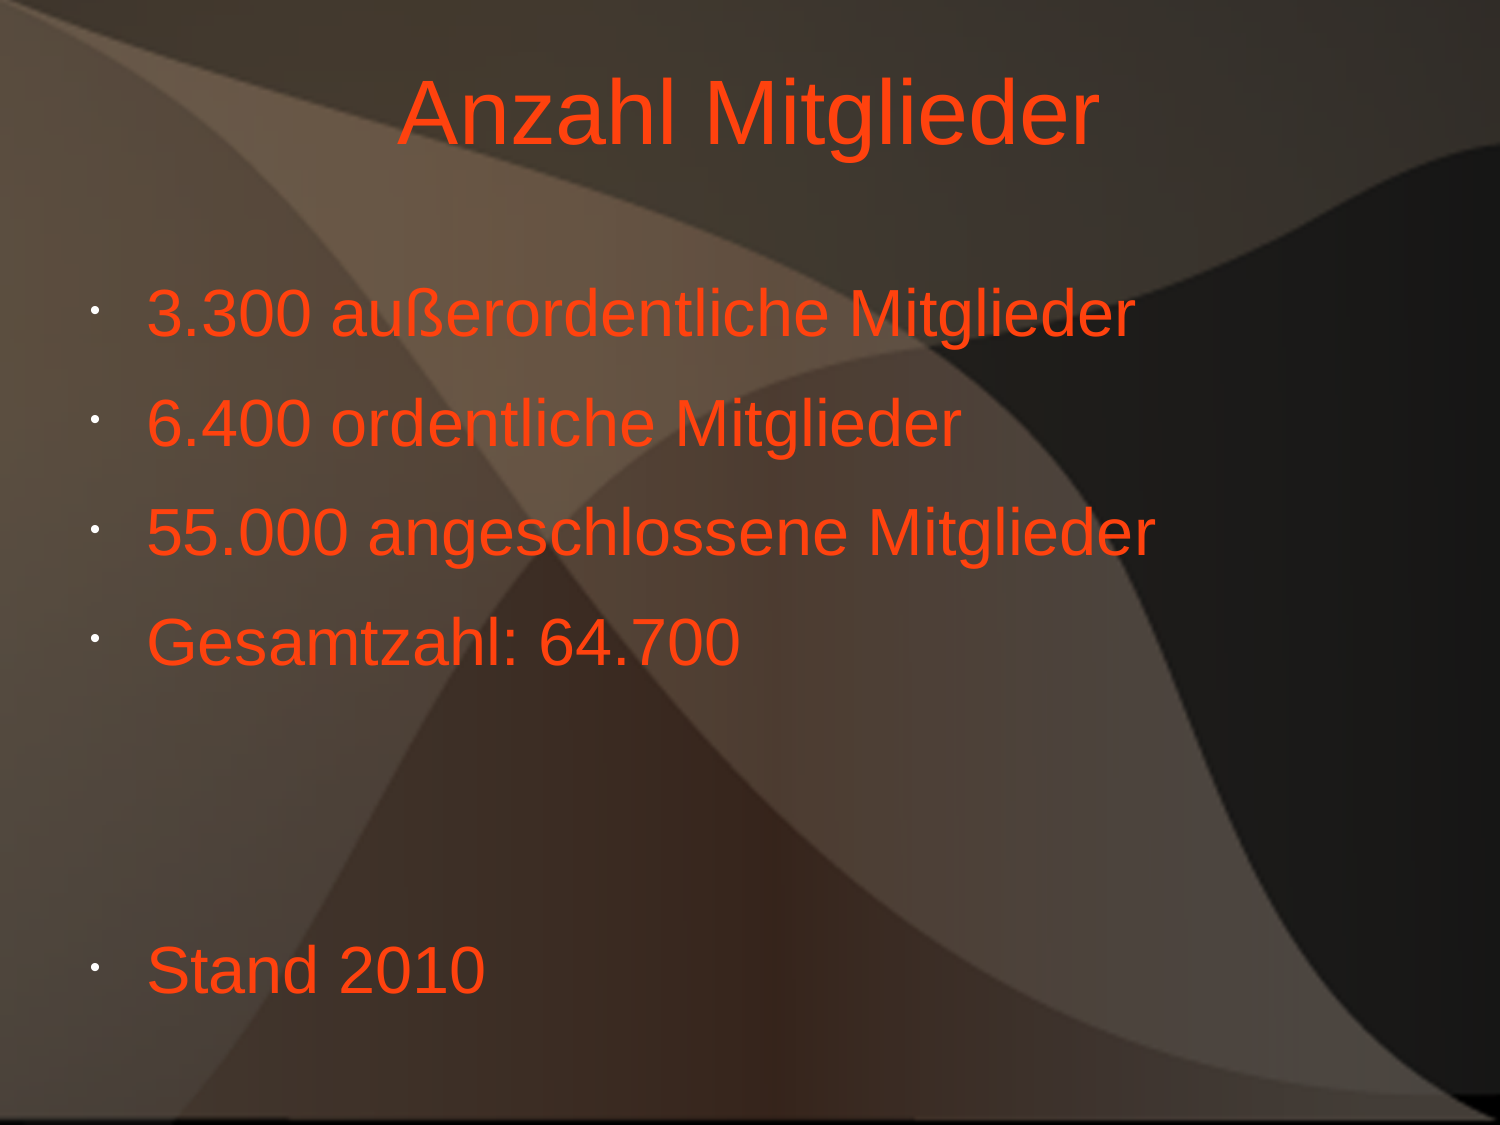

# Anzahl Mitglieder
3.300 außerordentliche Mitglieder
6.400 ordentliche Mitglieder
55.000 angeschlossene Mitglieder
Gesamtzahl: 64.700
Stand 2010